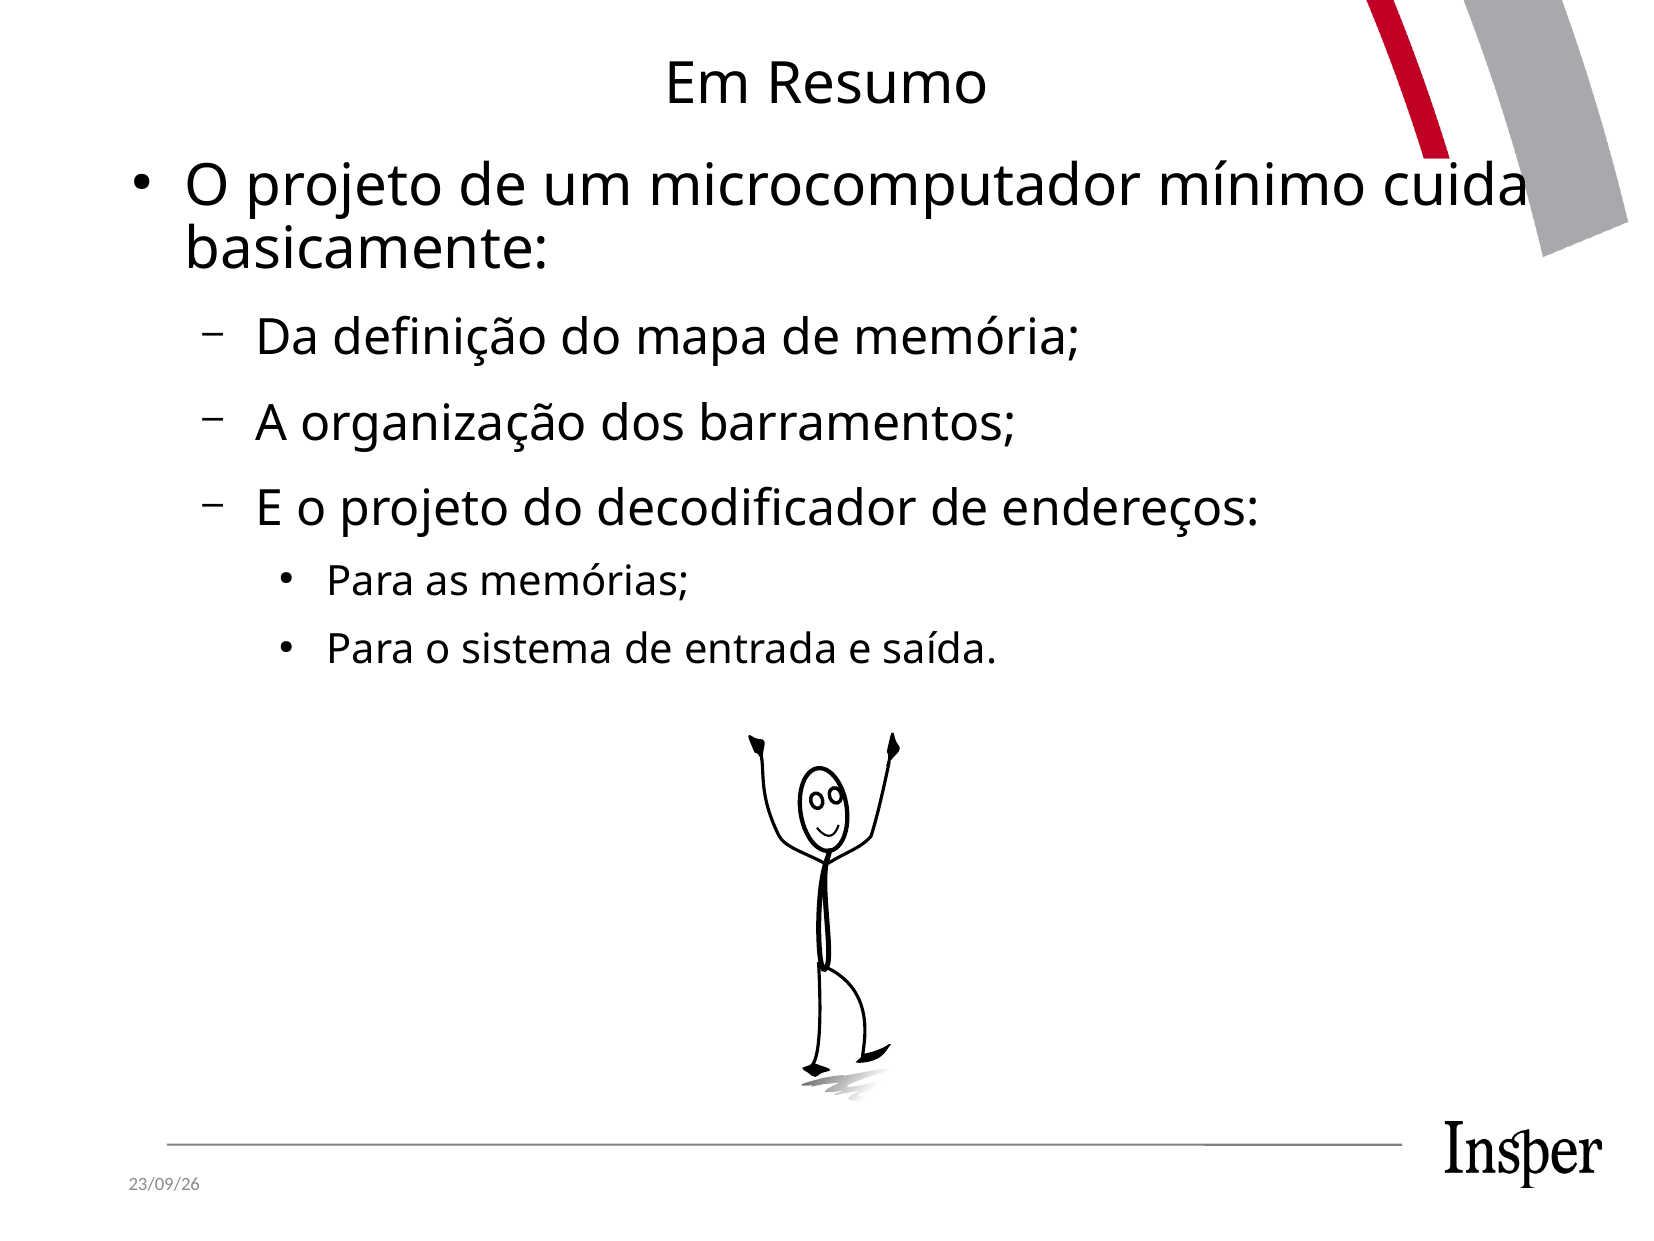

# Em Resumo
O projeto de um microcomputador mínimo cuida basicamente:
Da definição do mapa de memória;
A organização dos barramentos;
E o projeto do decodificador de endereços:
Para as memórias;
Para o sistema de entrada e saída.